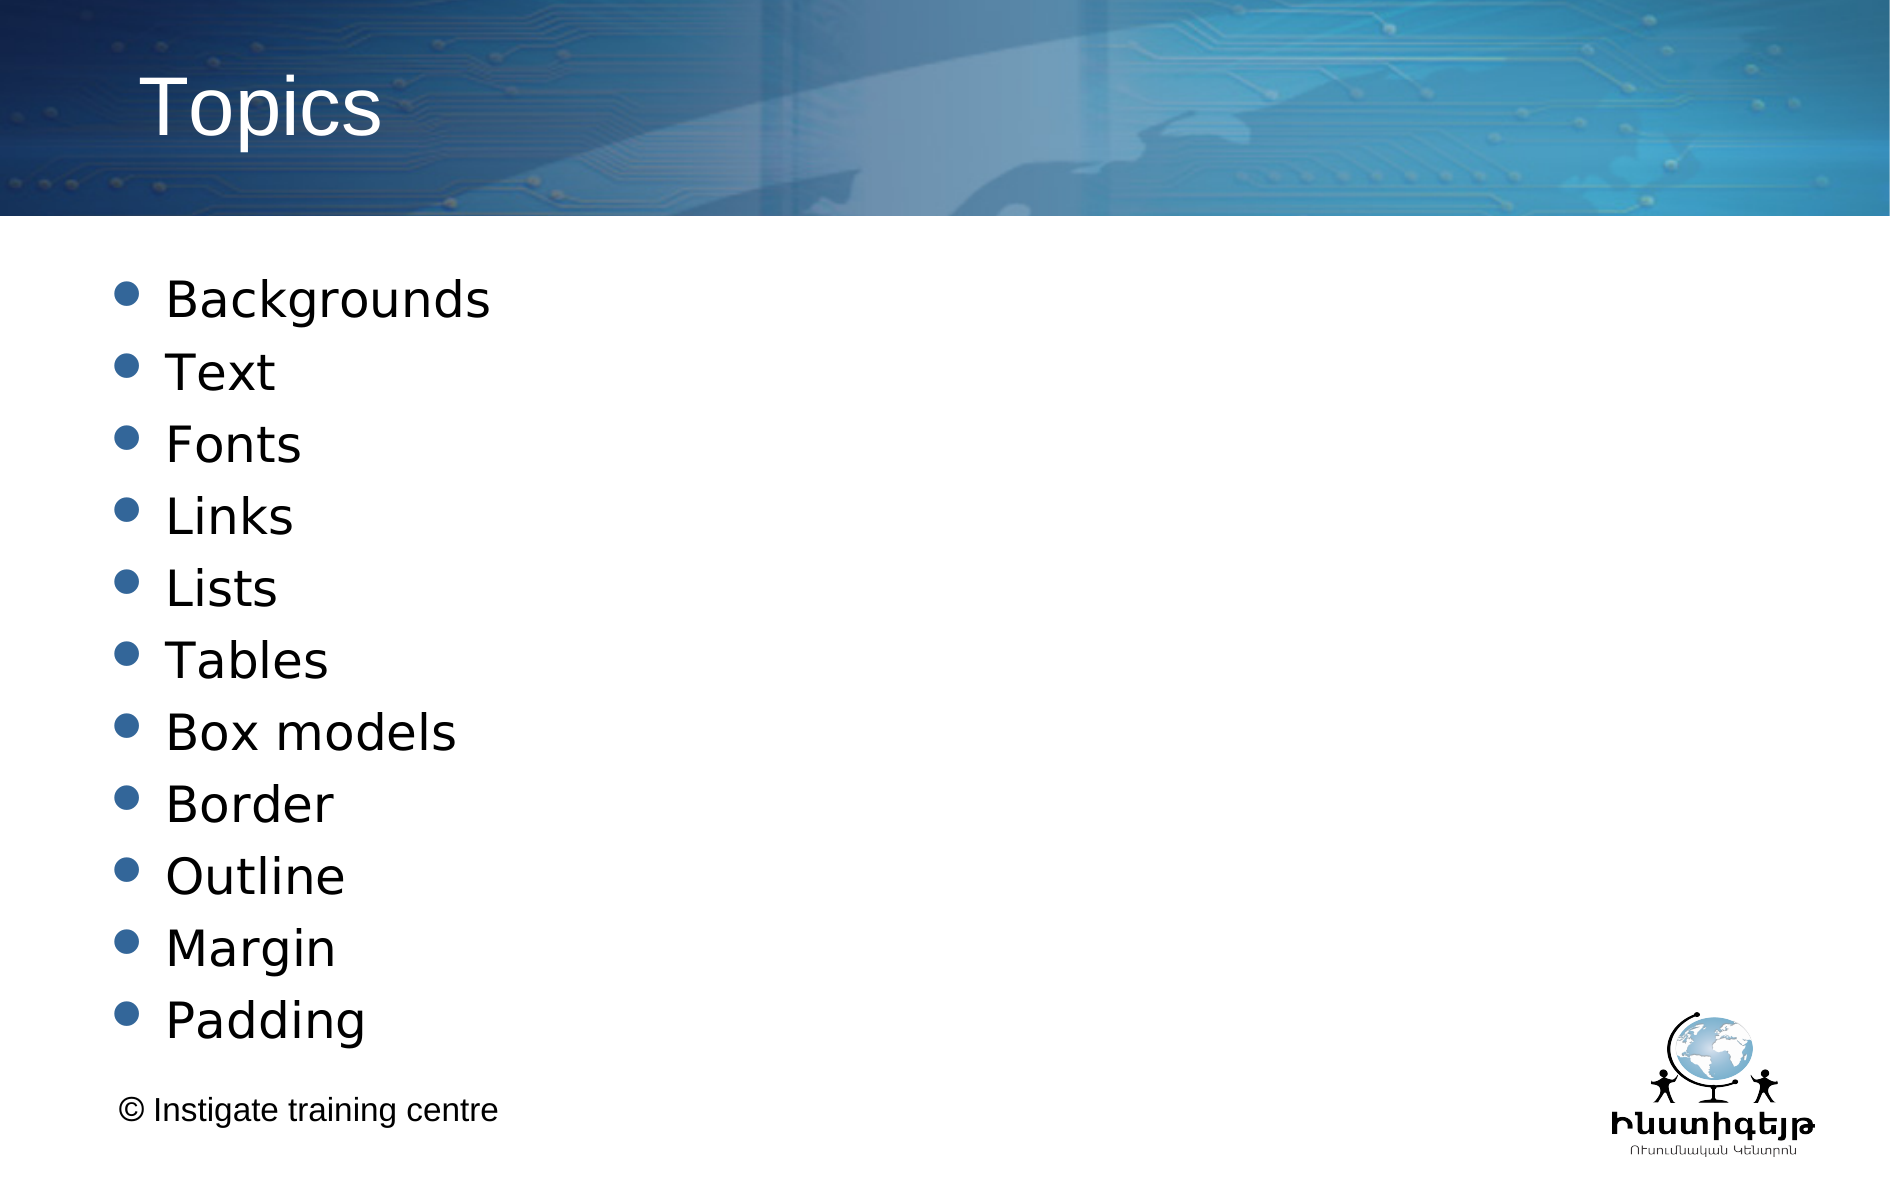

Topics
# Backgrounds
Text
Fonts
Links
Lists
Tables
Box models
Border
Outline
Margin
Padding